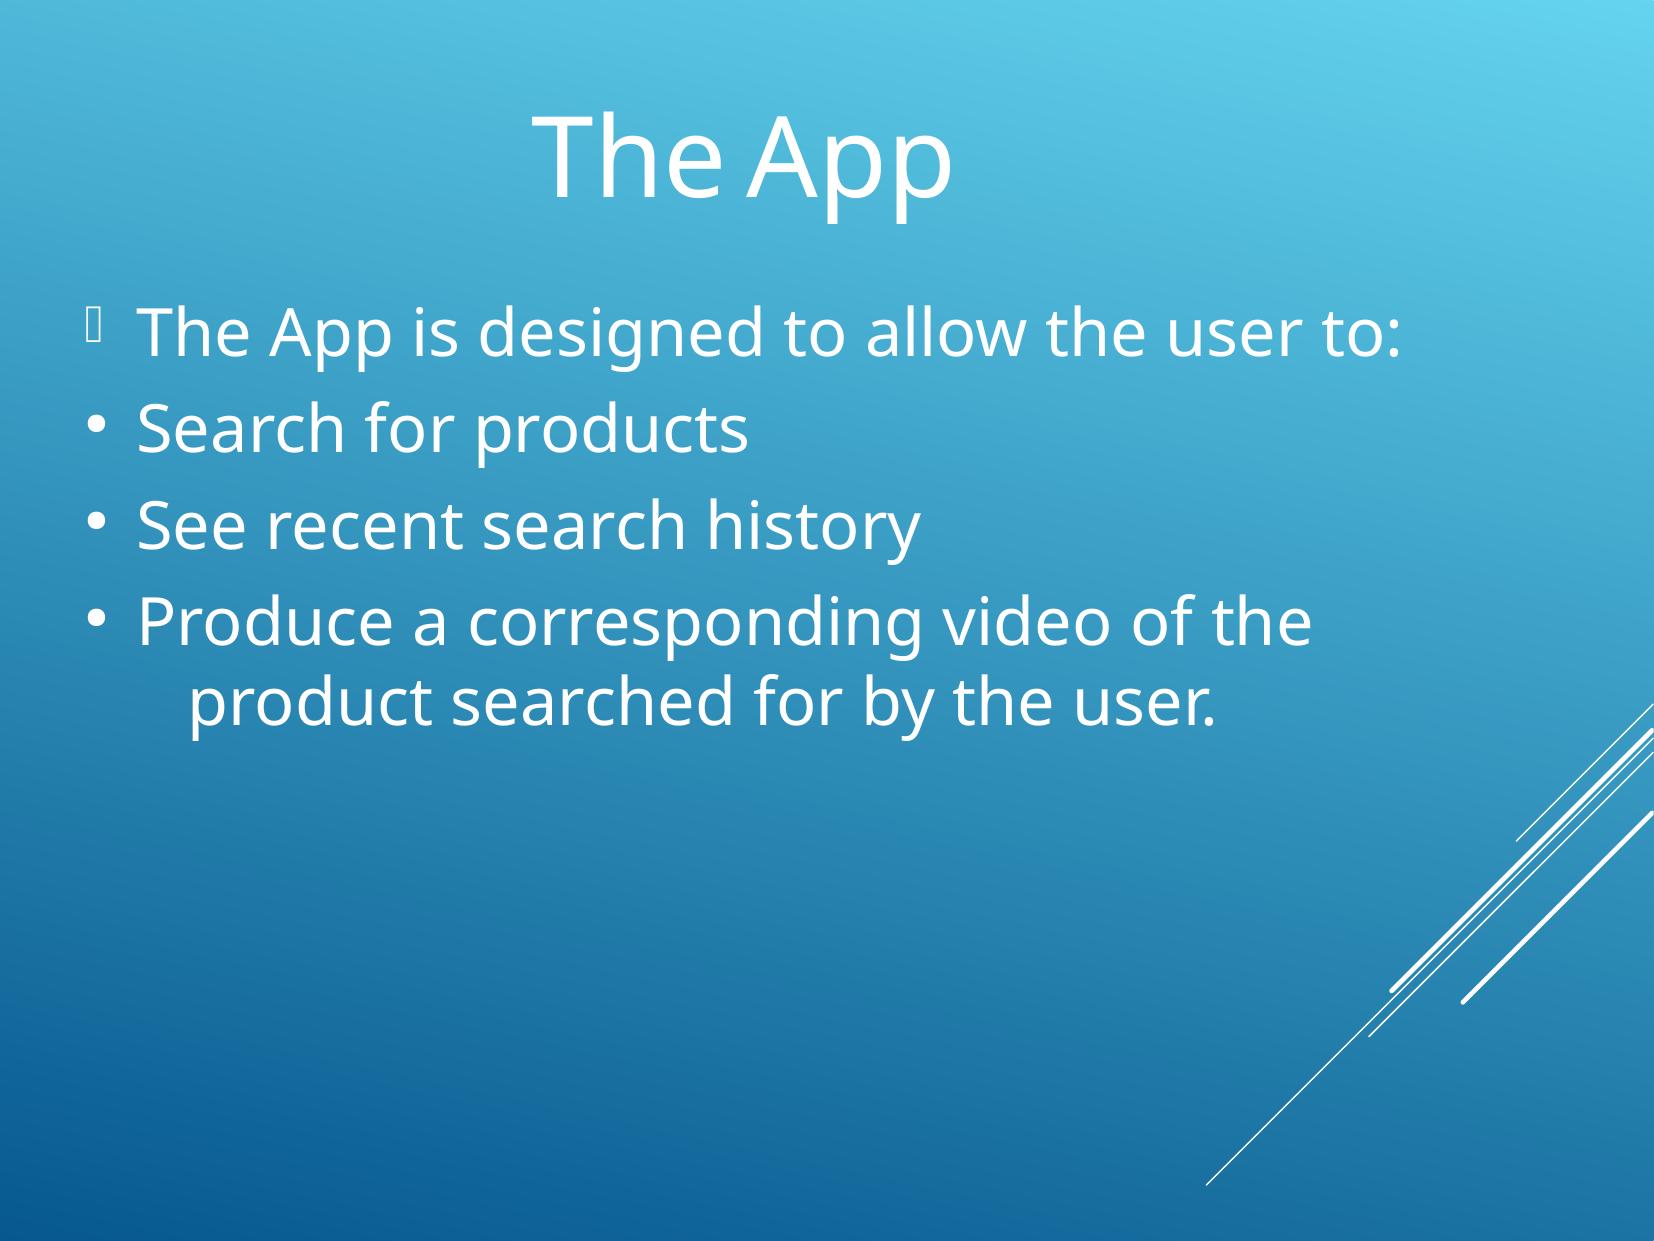

# The App
The App is designed to allow the user to:
Search for products
See recent search history
Produce a corresponding video of the product searched for by the user.